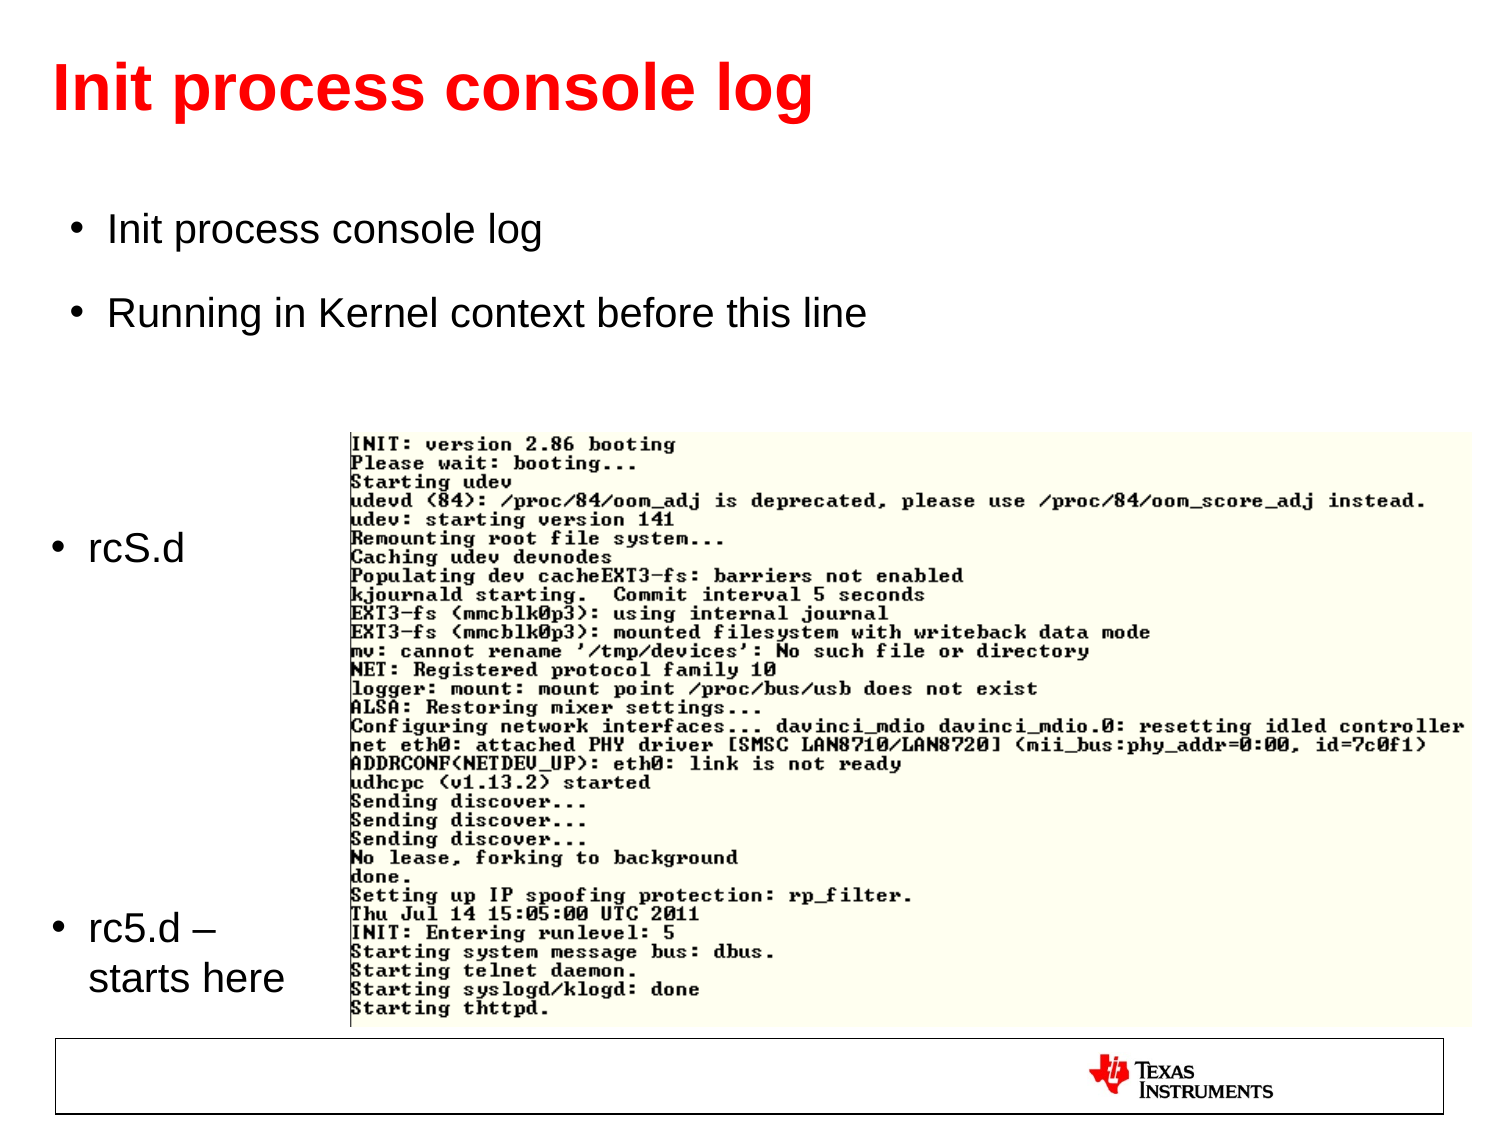

# Init process console log
Init process console log
Running in Kernel context before this line
rcS.d
rc5.d – starts here